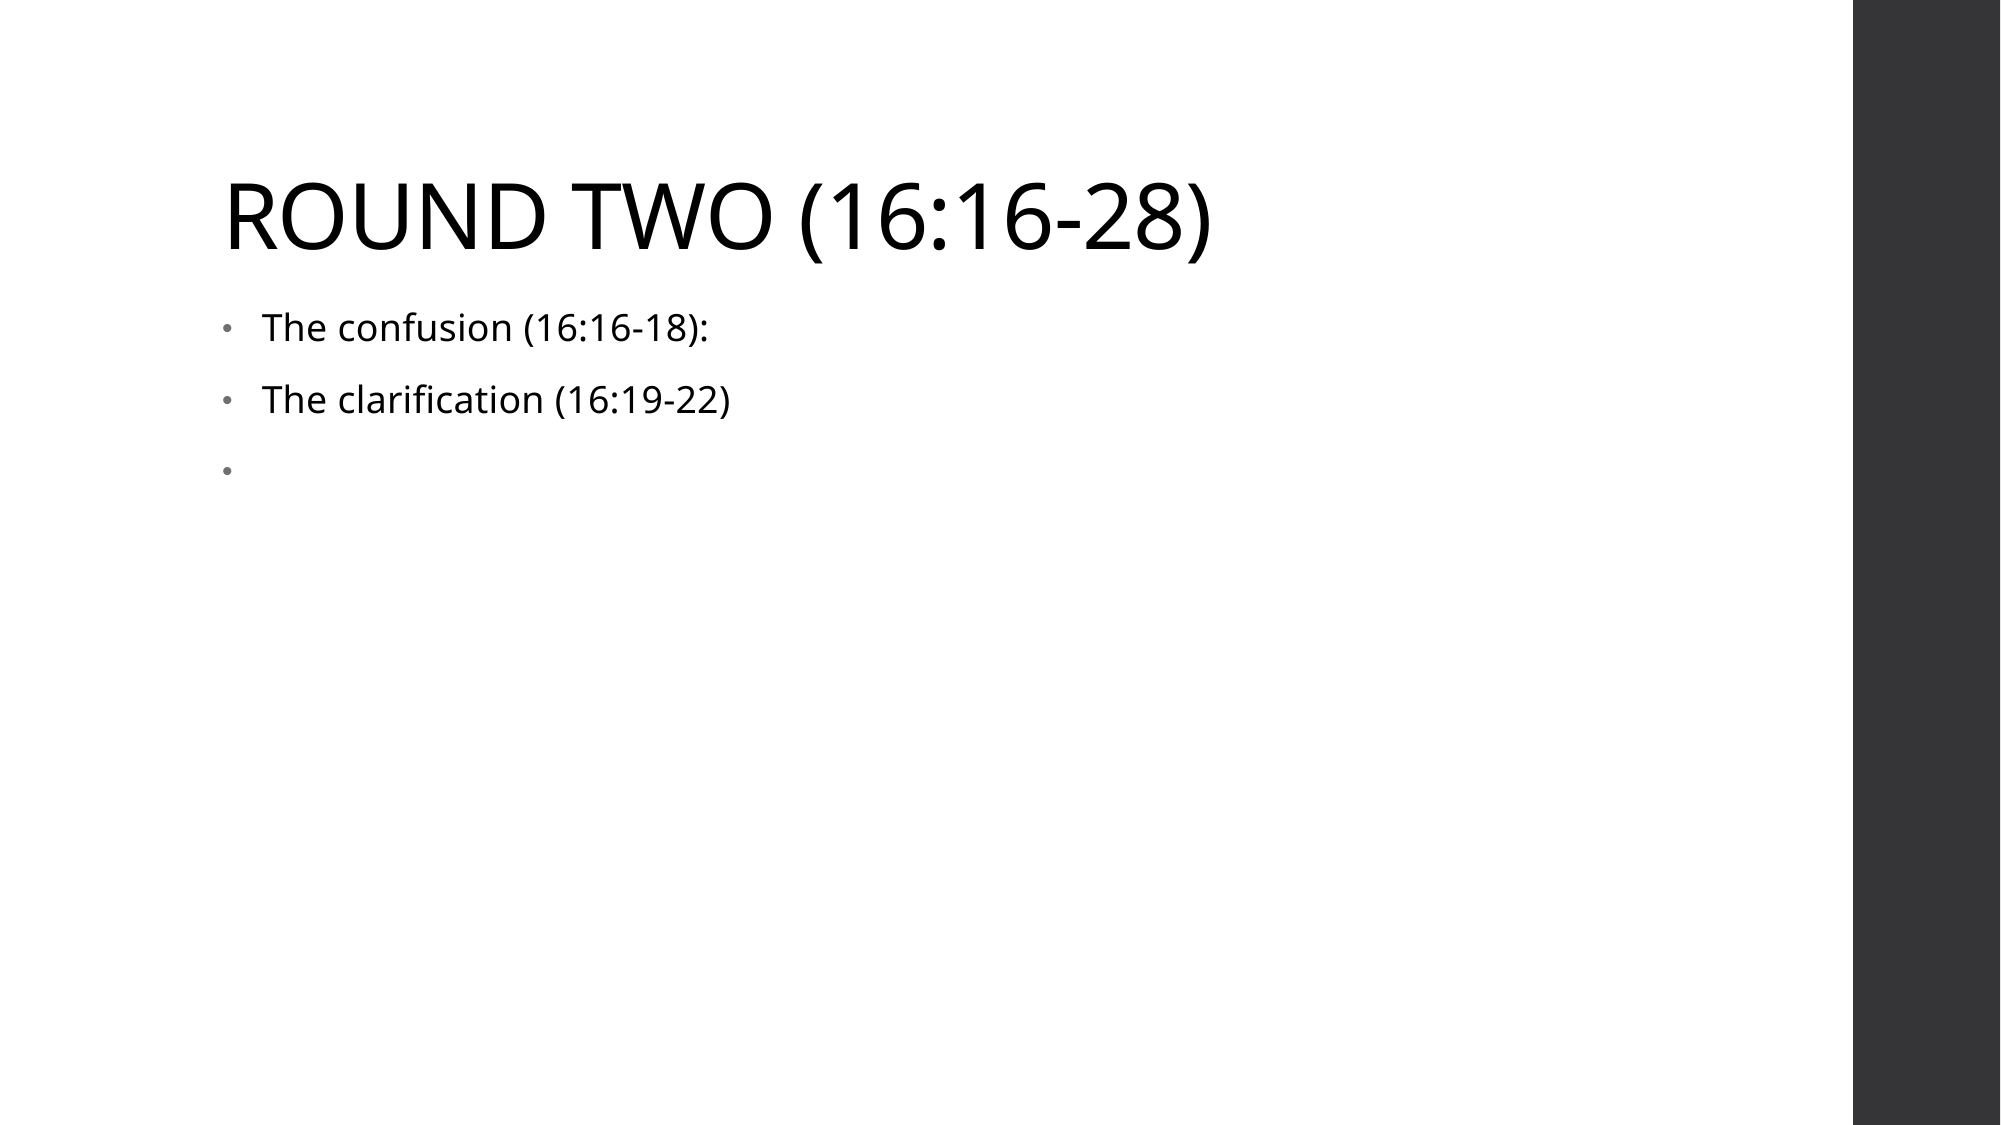

# ROUND TWO (16:16-28)
 The confusion (16:16-18):
 The clarification (16:19-22)